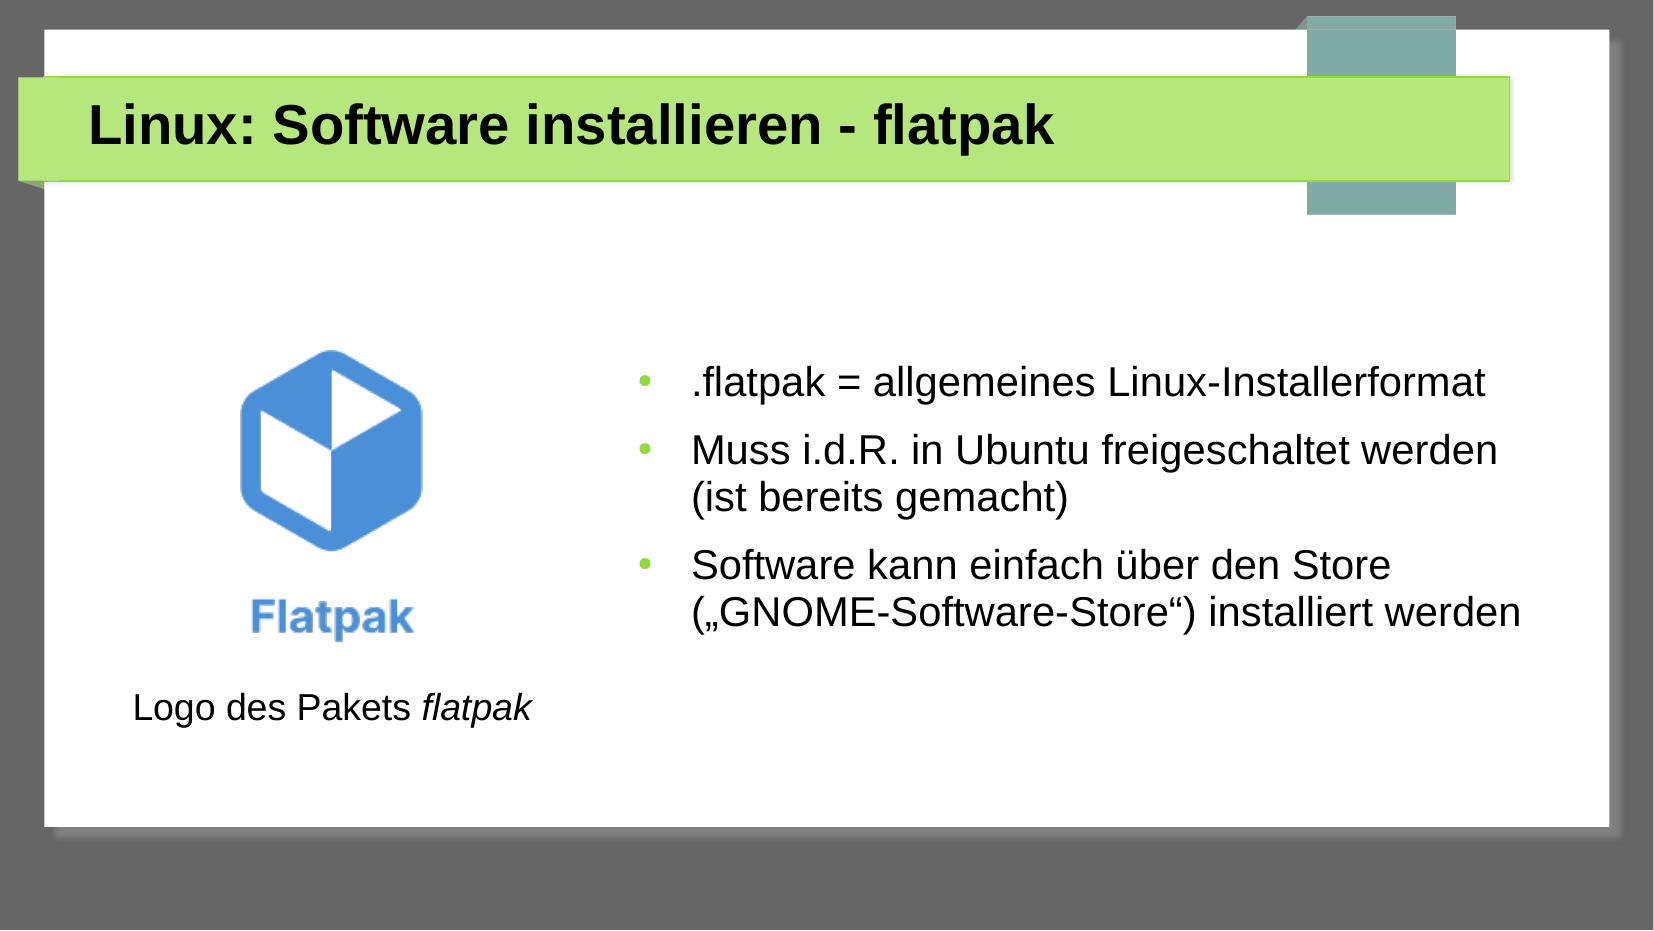

# Linux: Software installieren - flatpak
.flatpak = allgemeines Linux-Installerformat
Muss i.d.R. in Ubuntu freigeschaltet werden
(ist bereits gemacht)
Software kann einfach über den Store („GNOME-Software-Store“) installiert werden
Logo des Pakets flatpak